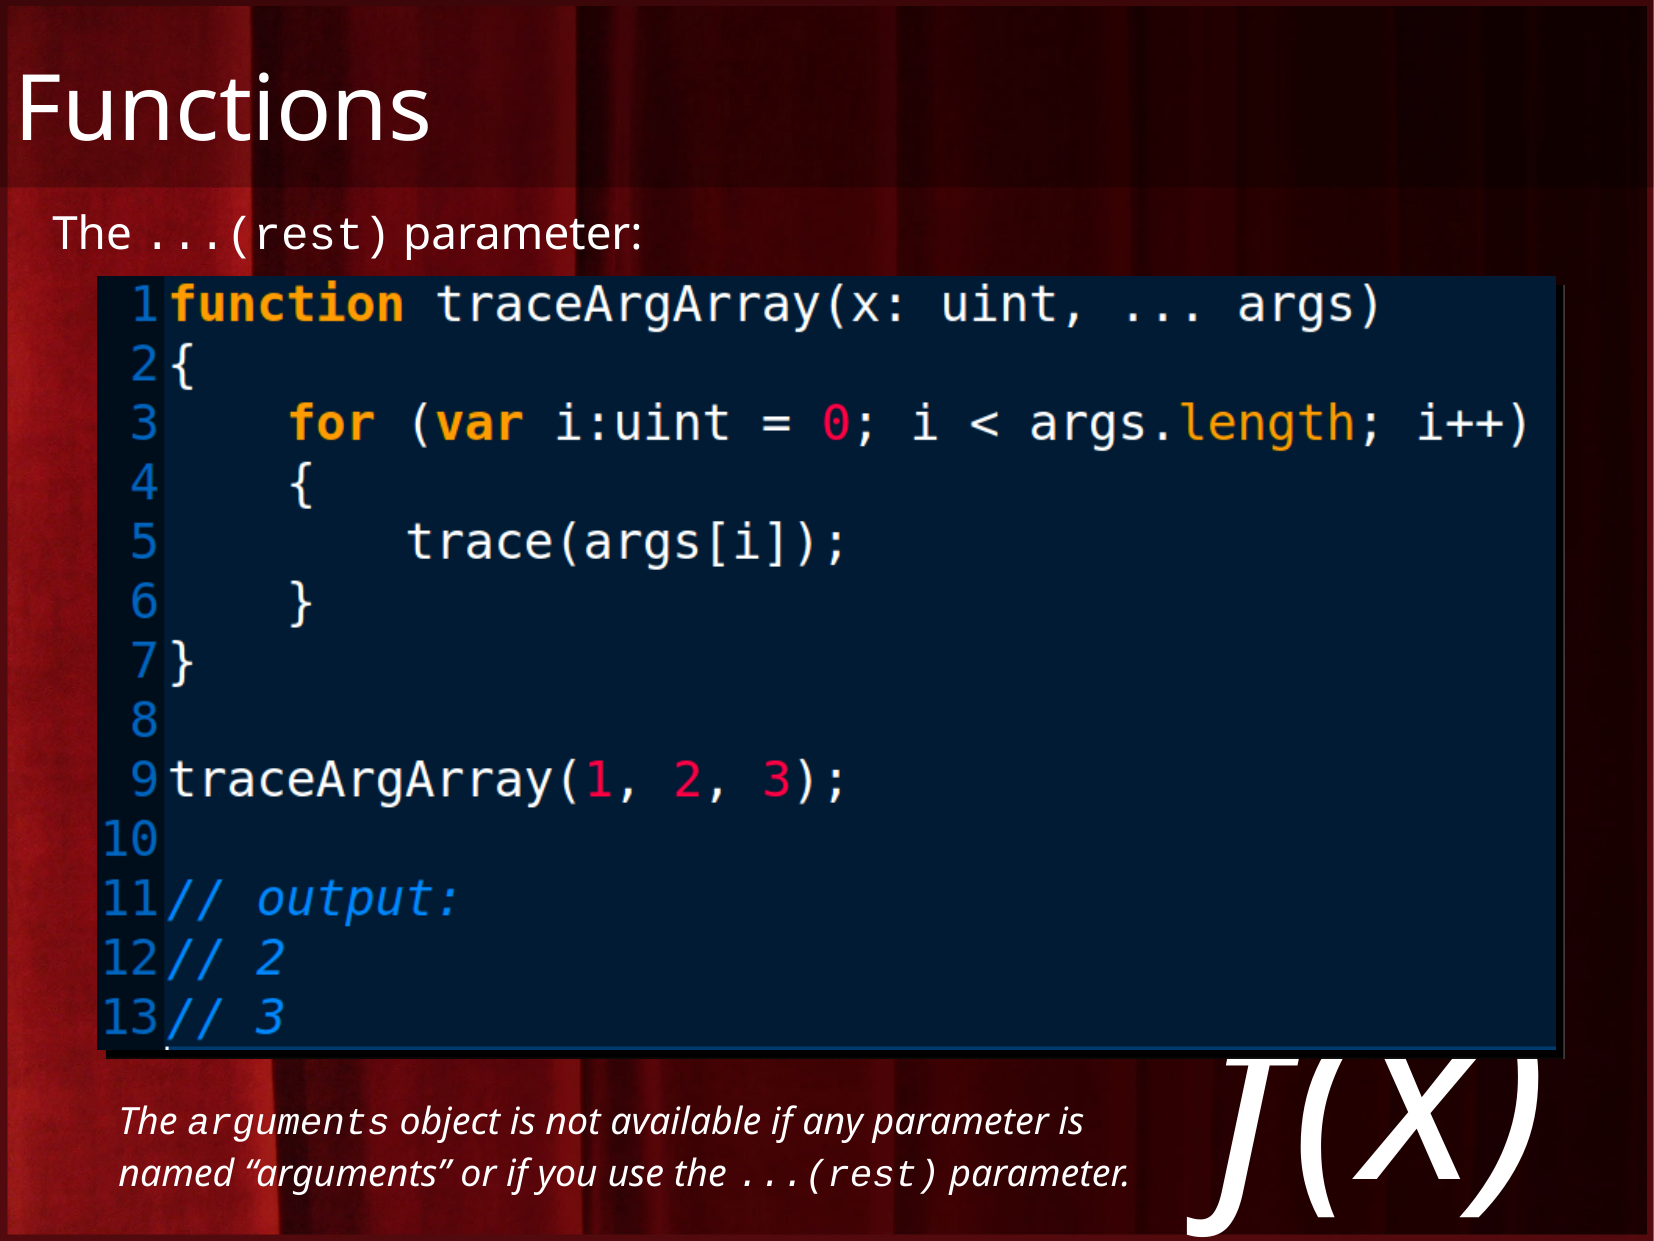

Functions
The ...(rest) parameter:
f(x)
The arguments object is not available if any parameter is named “arguments” or if you use the ...(rest) parameter.